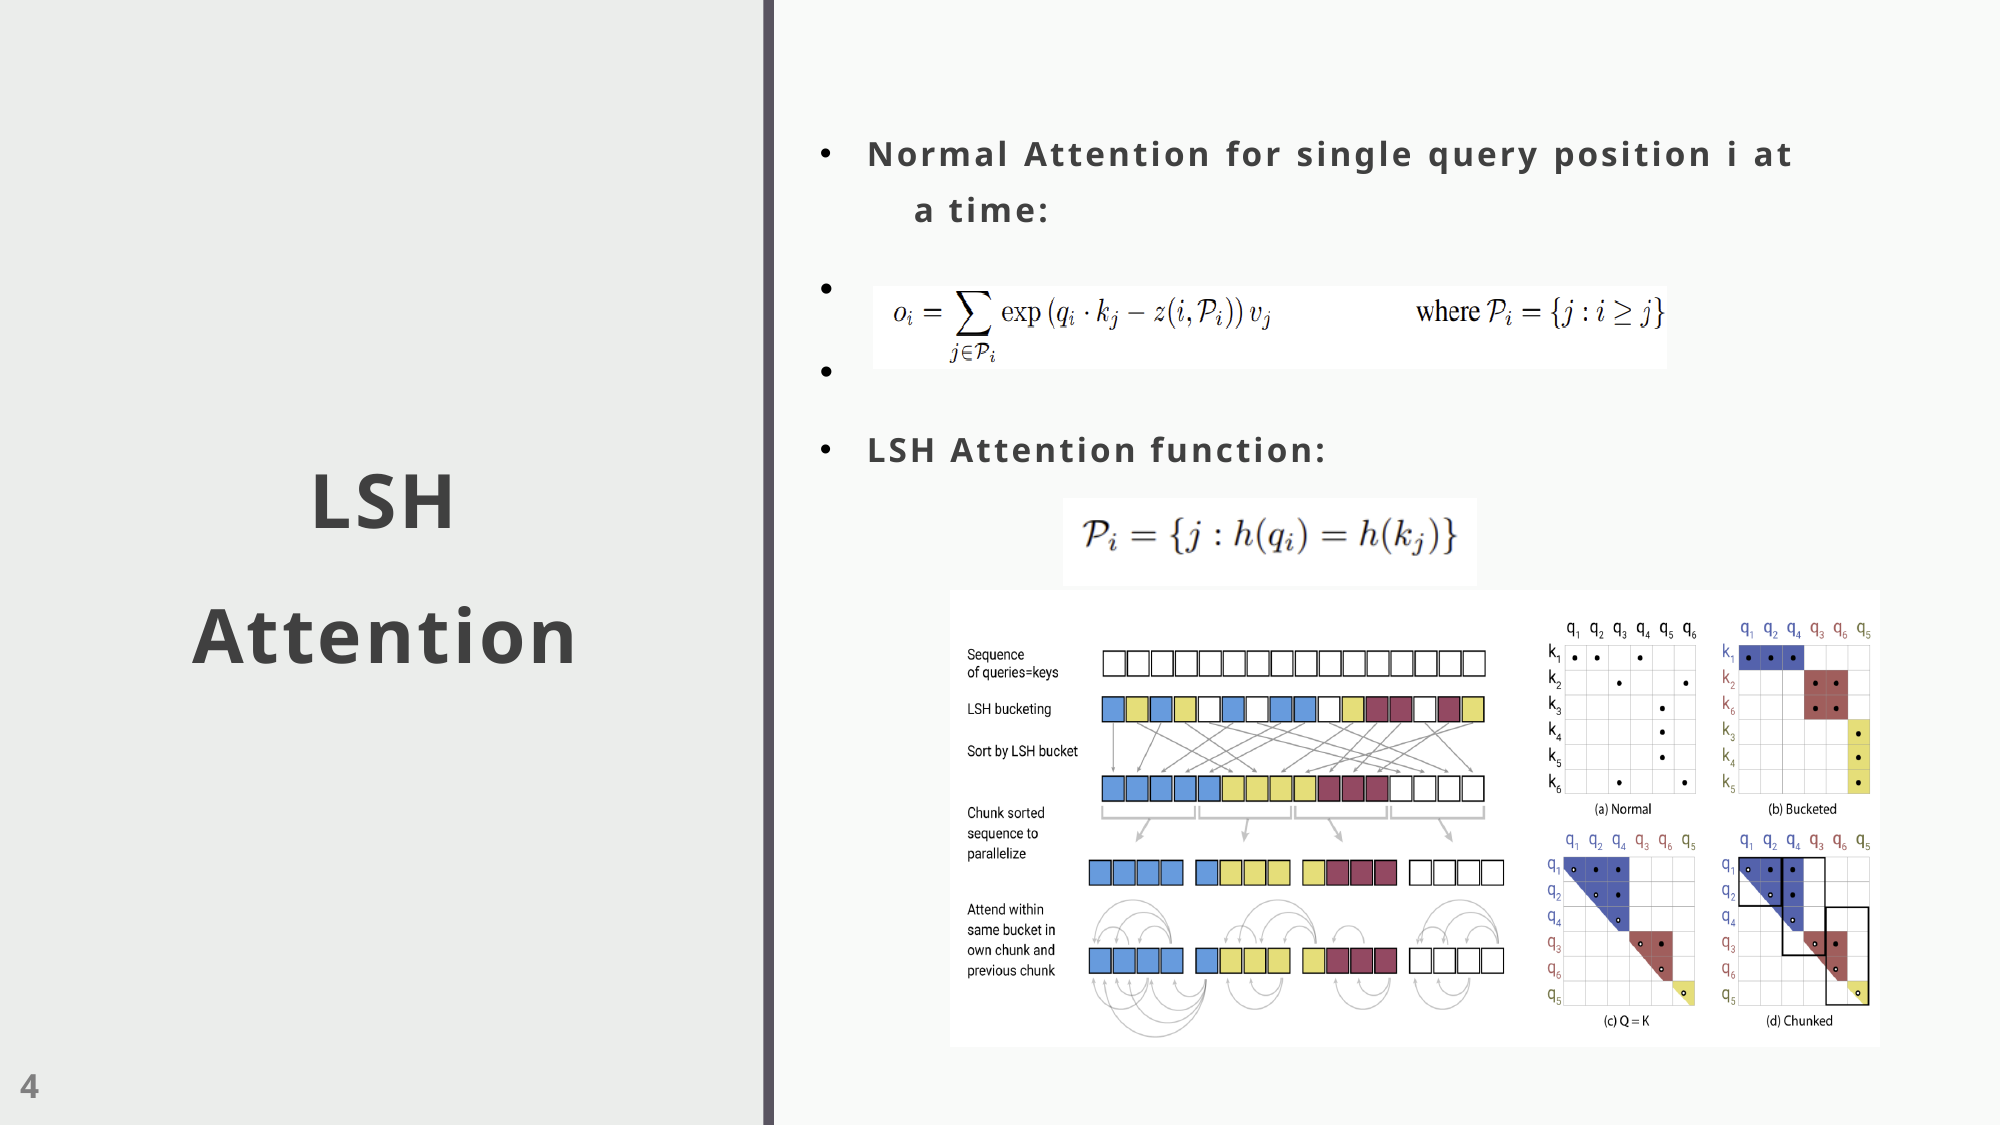

Normal Attention for single query position i at a time:
LSH Attention function:
# LSH Attention
4